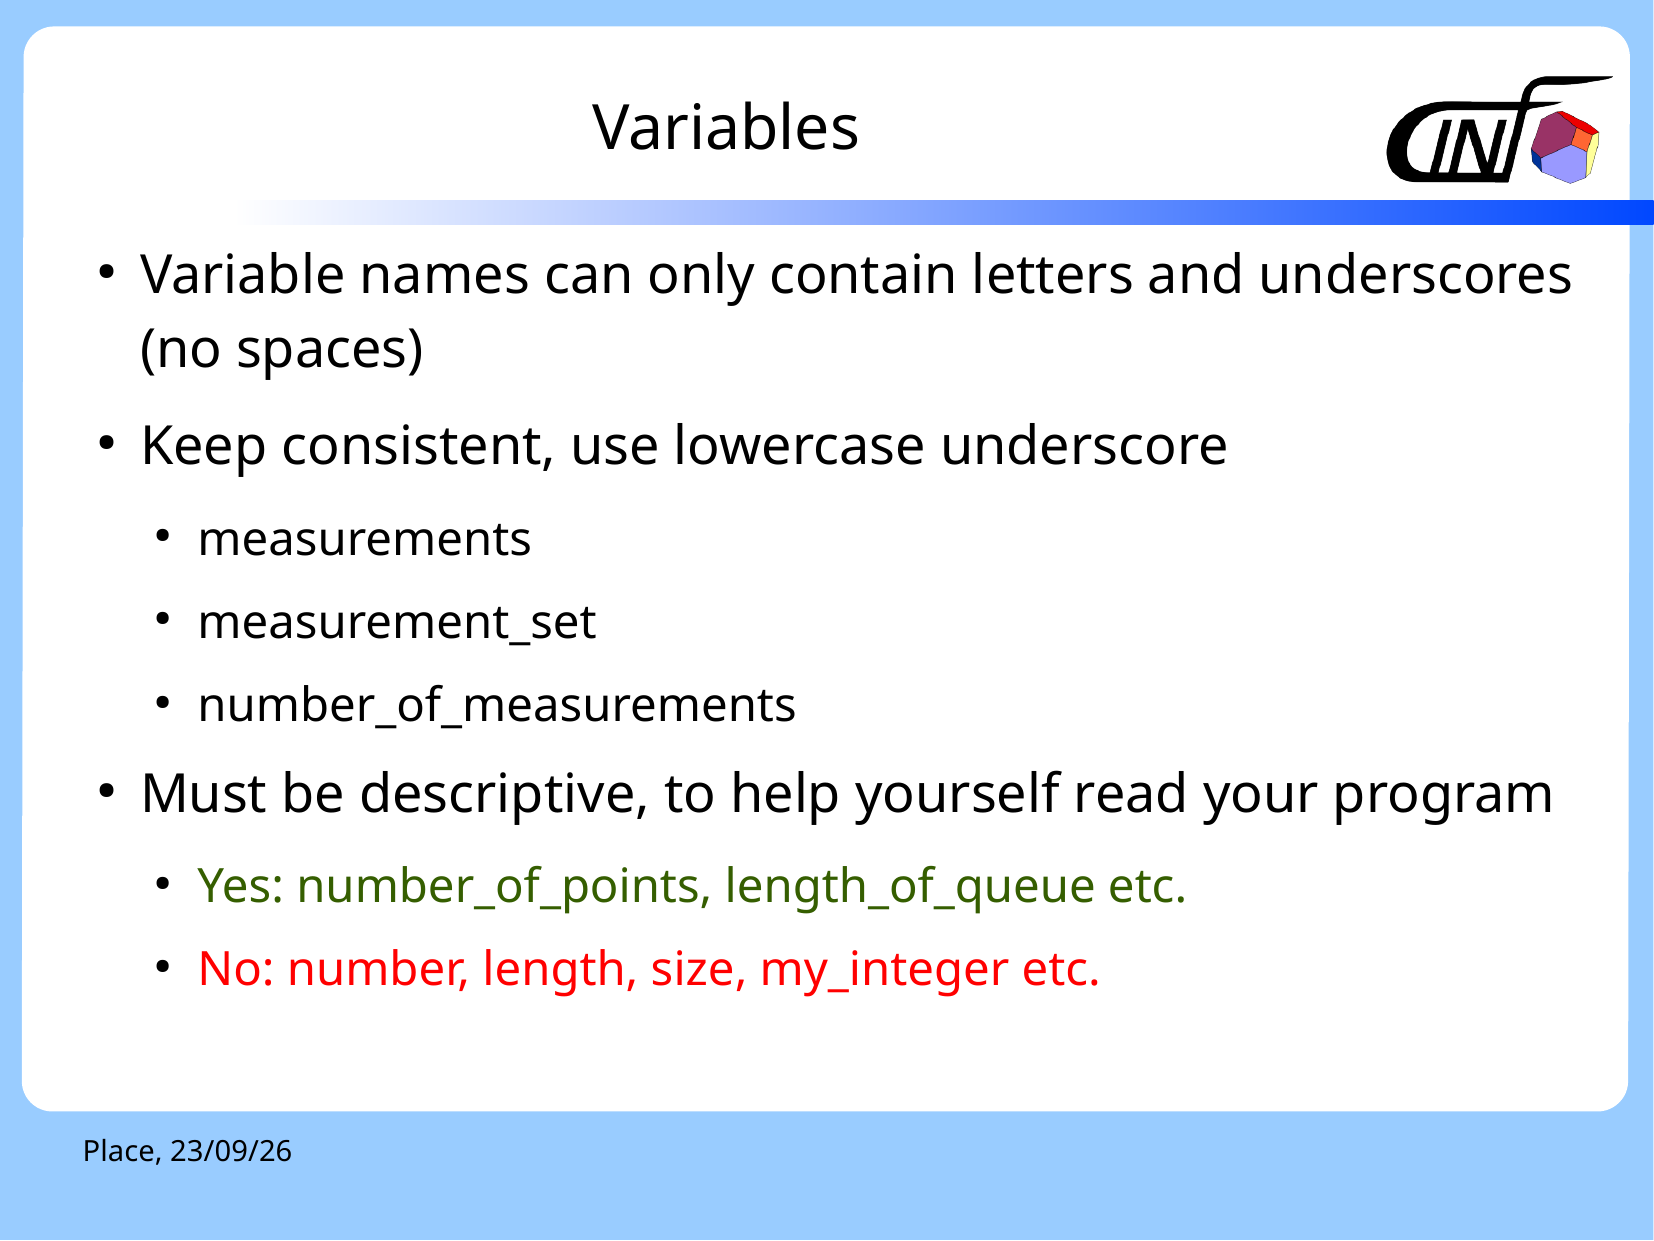

# Variables
Variable names can only contain letters and underscores (no spaces)
Keep consistent, use lowercase underscore
measurements
measurement_set
number_of_measurements
Must be descriptive, to help yourself read your program
Yes: number_of_points, length_of_queue etc.
No: number, length, size, my_integer etc.